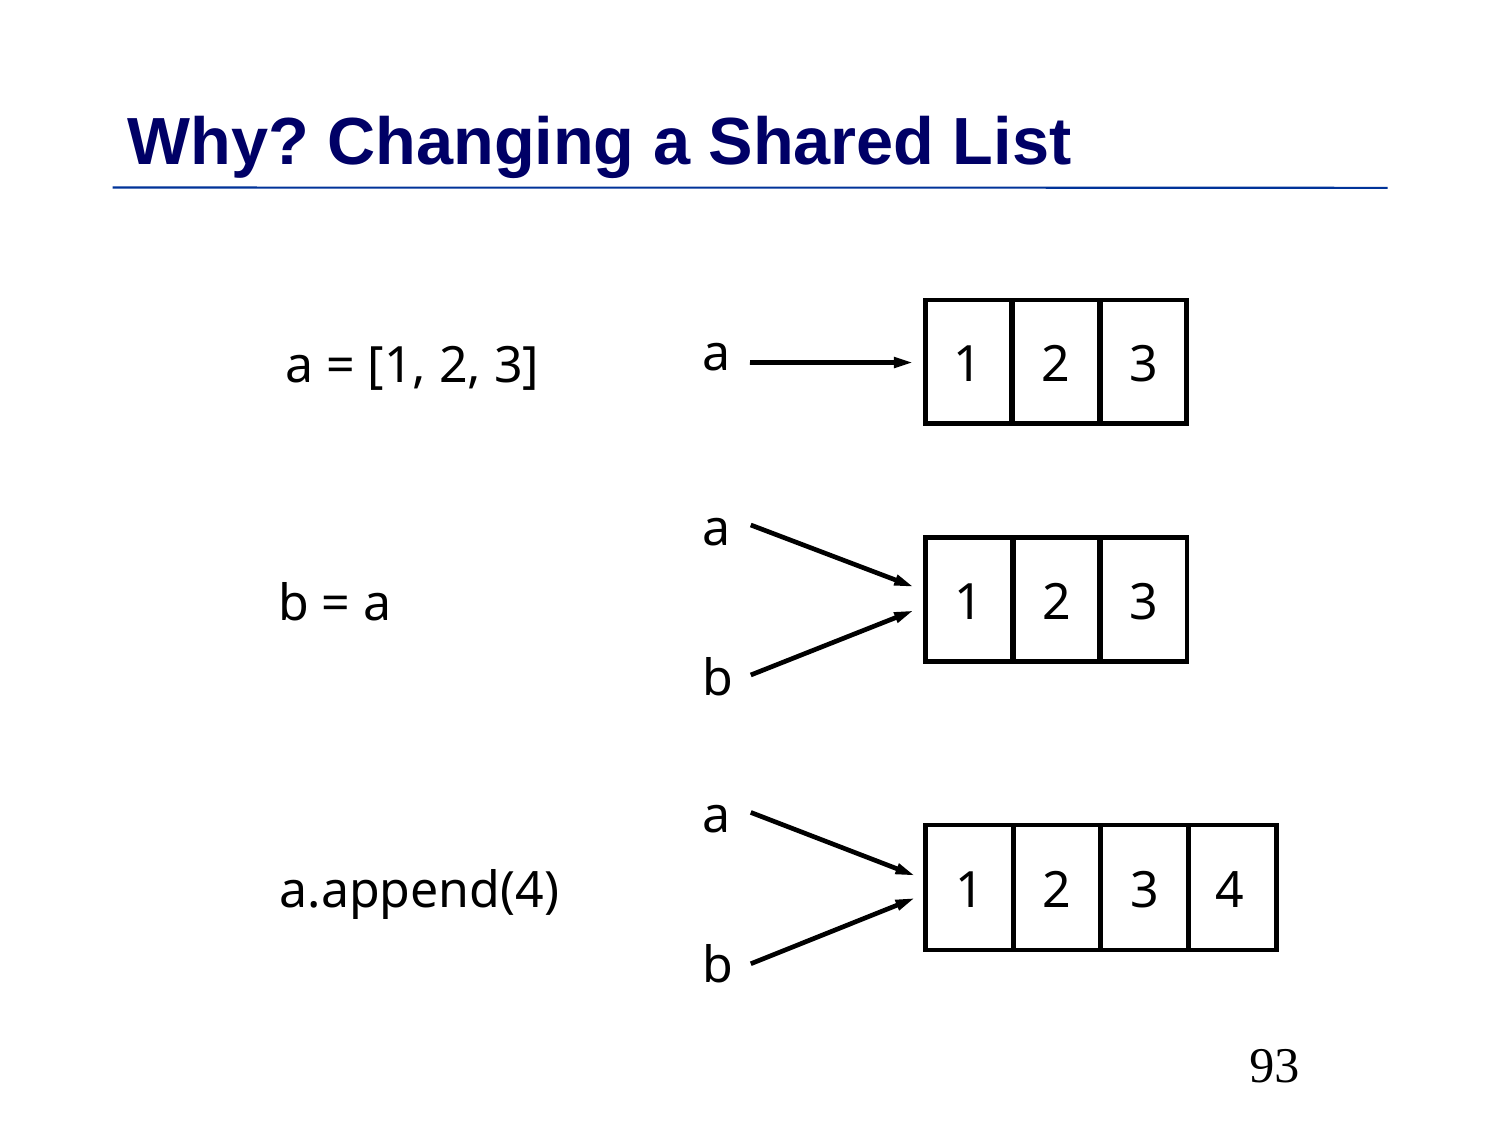

# Why? Changing a Shared List
1
2
3
a
a = [1, 2, 3]
a
1
2
3
b
b = a
a
1
2
3
a.append(4)
4
b
 92